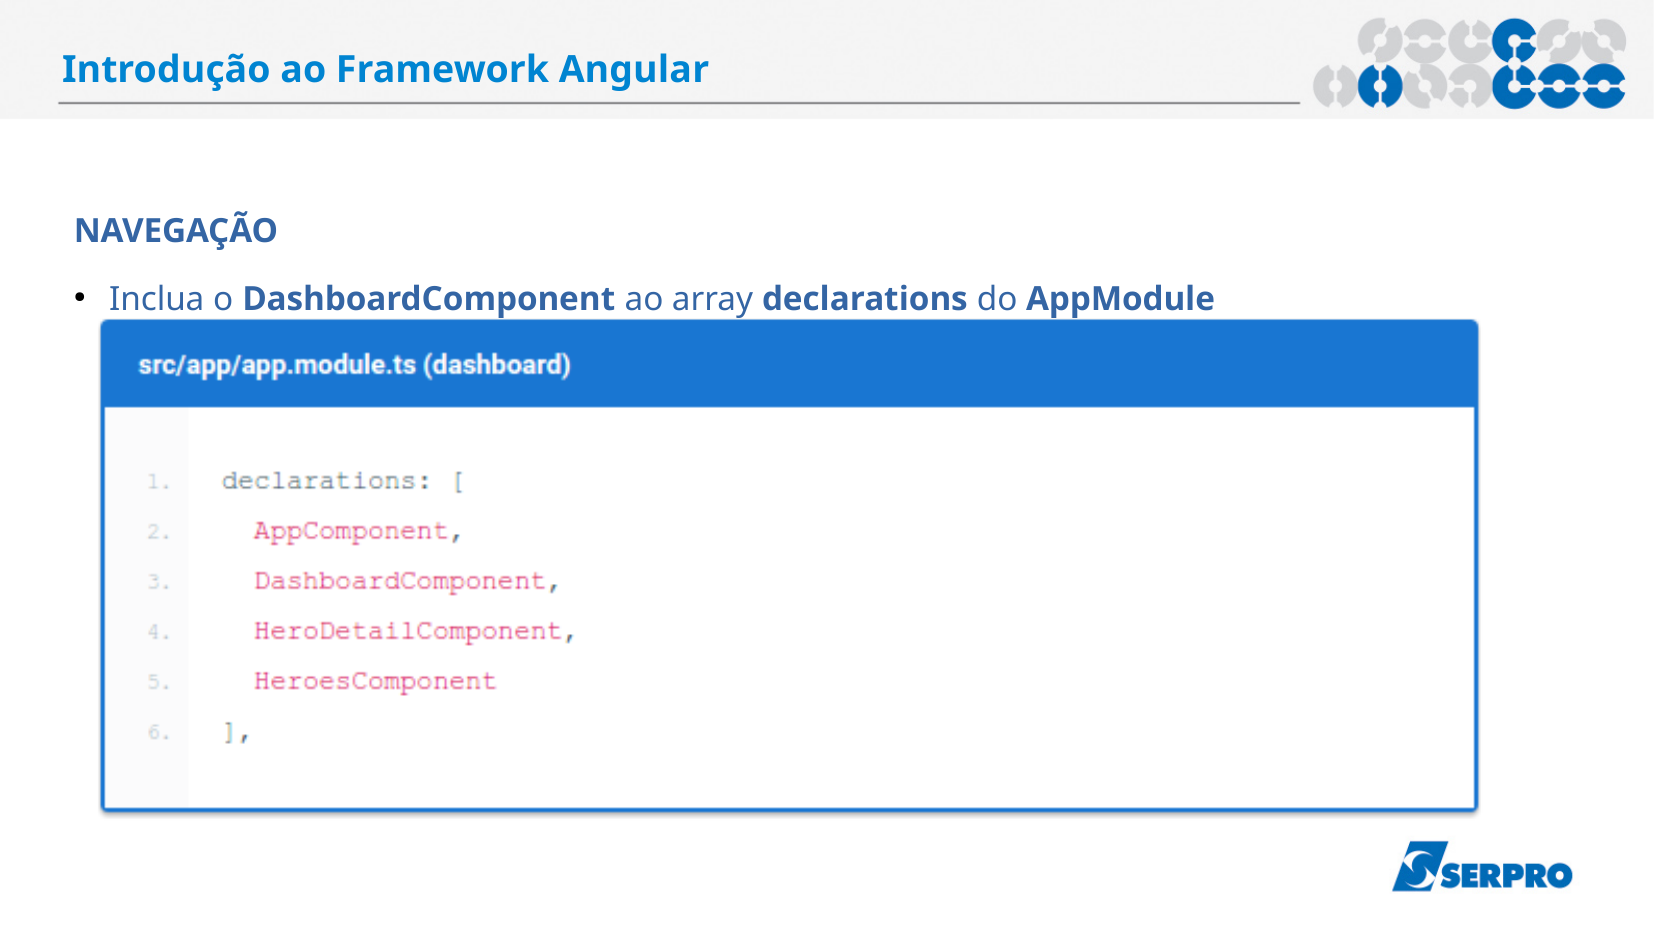

Introdução ao Framework Angular
NAVEGAÇÃO
Inclua o DashboardComponent ao array declarations do AppModule